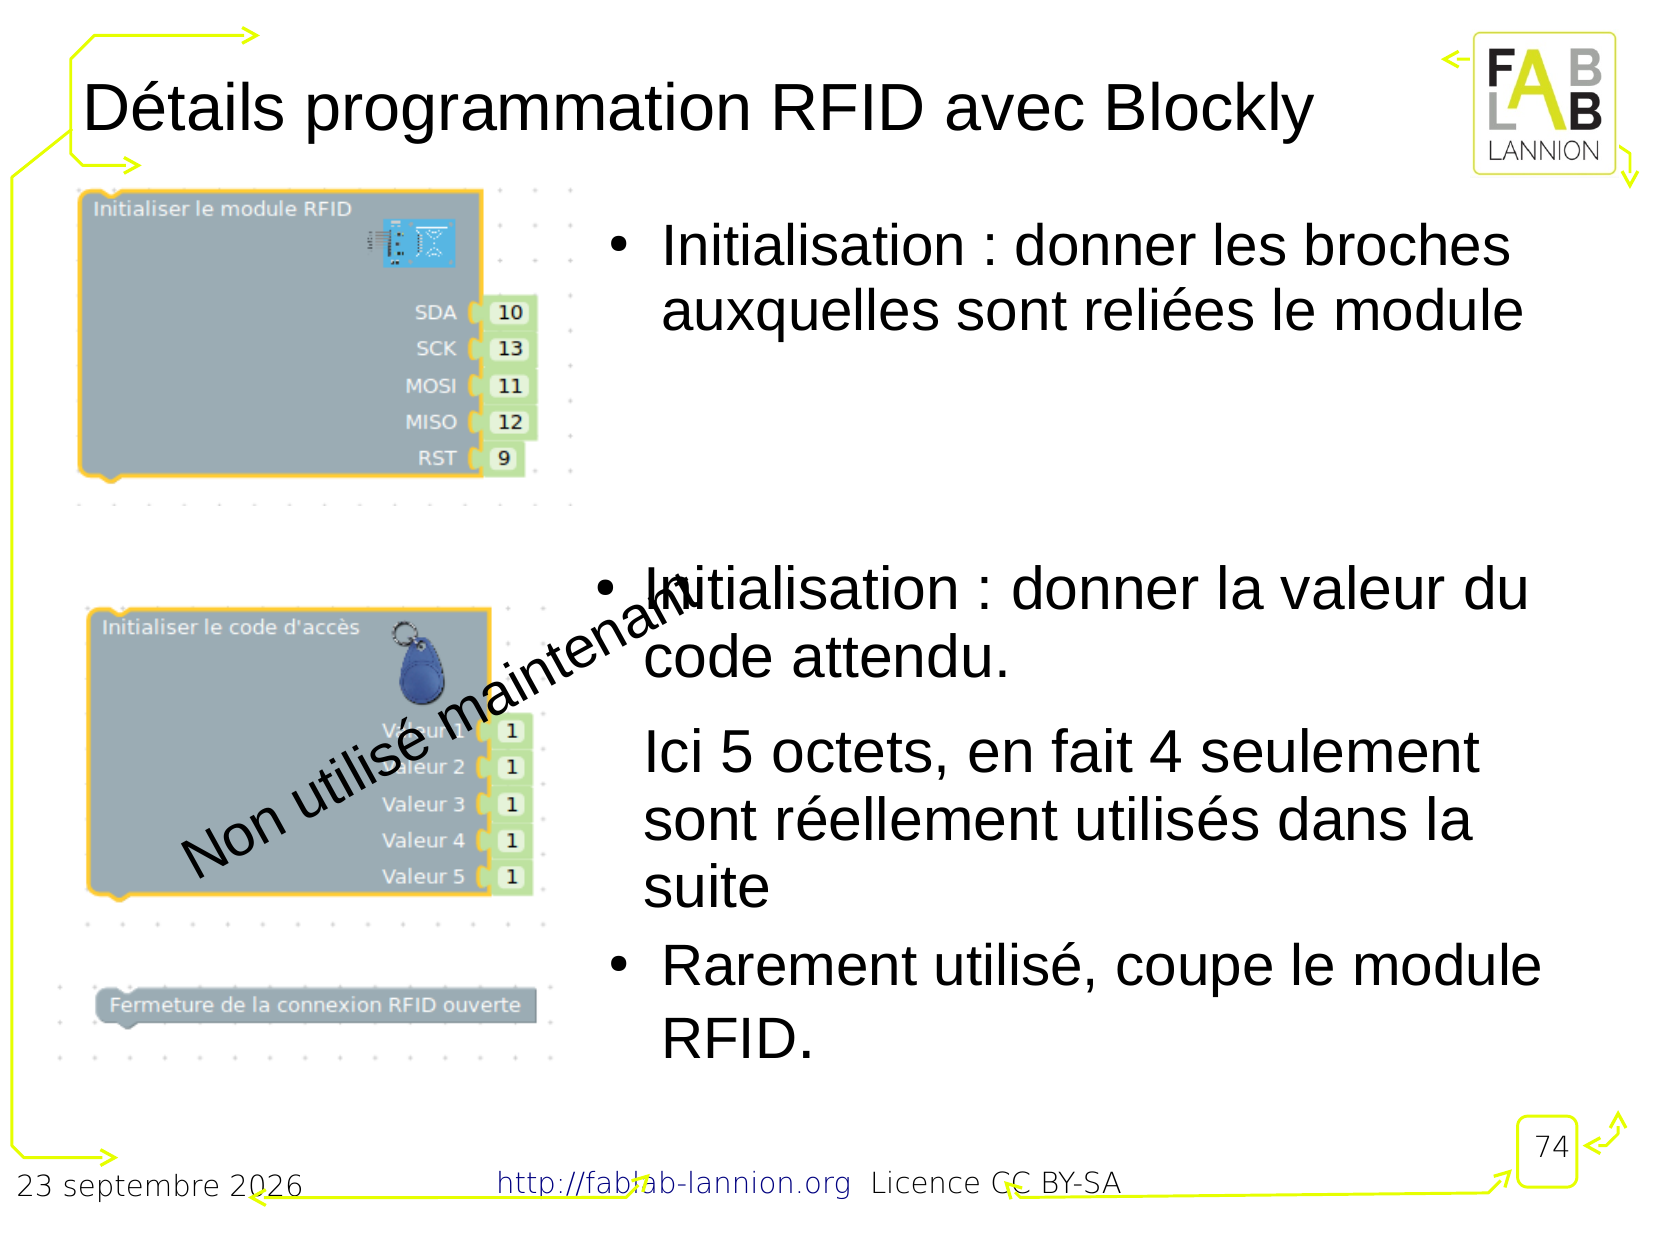

# Détails programmation RFID avec Blockly
Initialisation : donner les broches auxquelles sont reliées le module
Initialisation : donner la valeur du code attendu.
Ici 5 octets, en fait 4 seulement sont réellement utilisés dans la suite
Non utilisé maintenant
Rarement utilisé, coupe le module RFID.
74